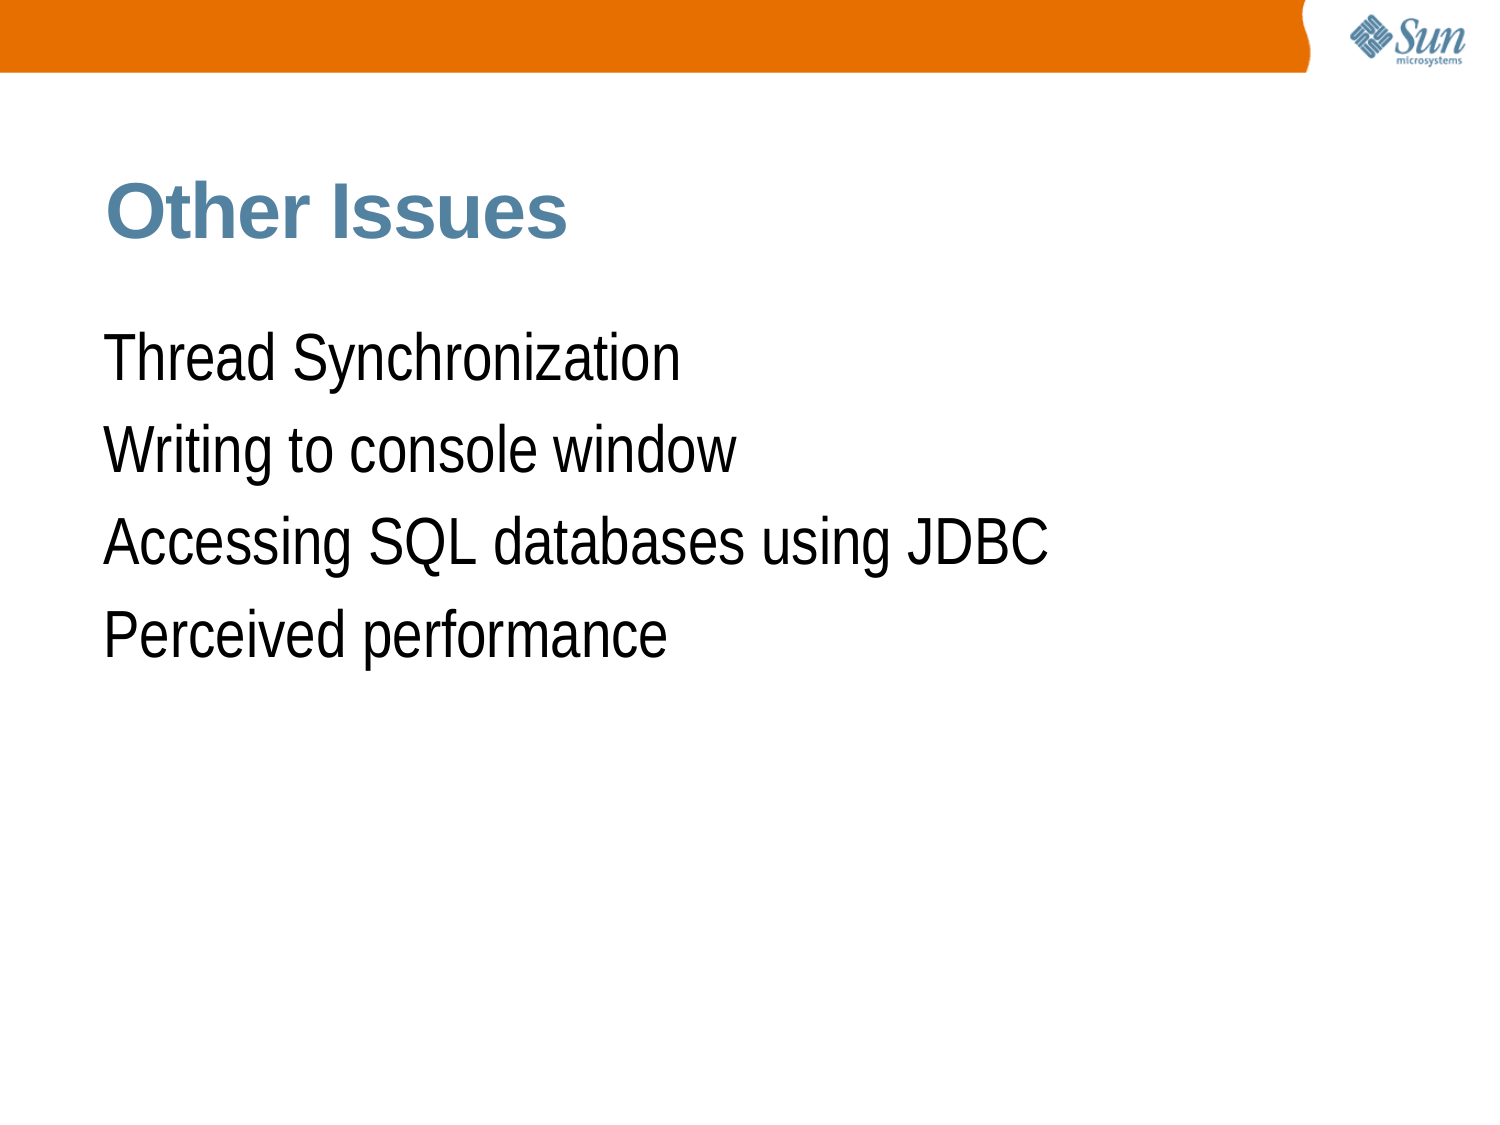

# Other Issues
Thread Synchronization
Writing to console window
Accessing SQL databases using JDBC
Perceived performance